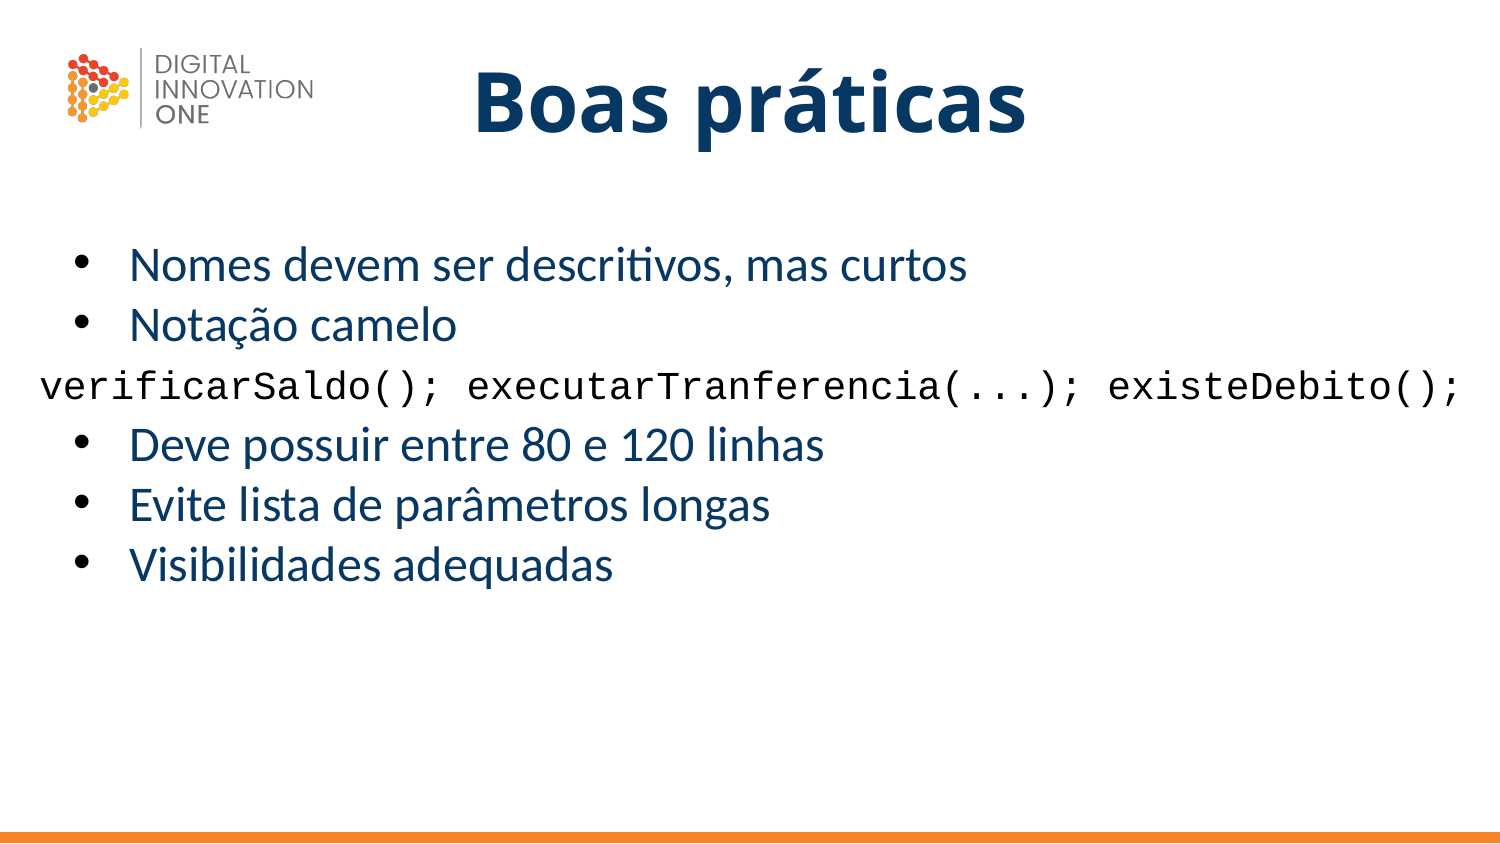

# Boas práticas
Nomes devem ser descritivos, mas curtos
Notação camelo
Deve possuir entre 80 e 120 linhas
Evite lista de parâmetros longas
Visibilidades adequadas
verificarSaldo(); executarTranferencia(...); existeDebito();